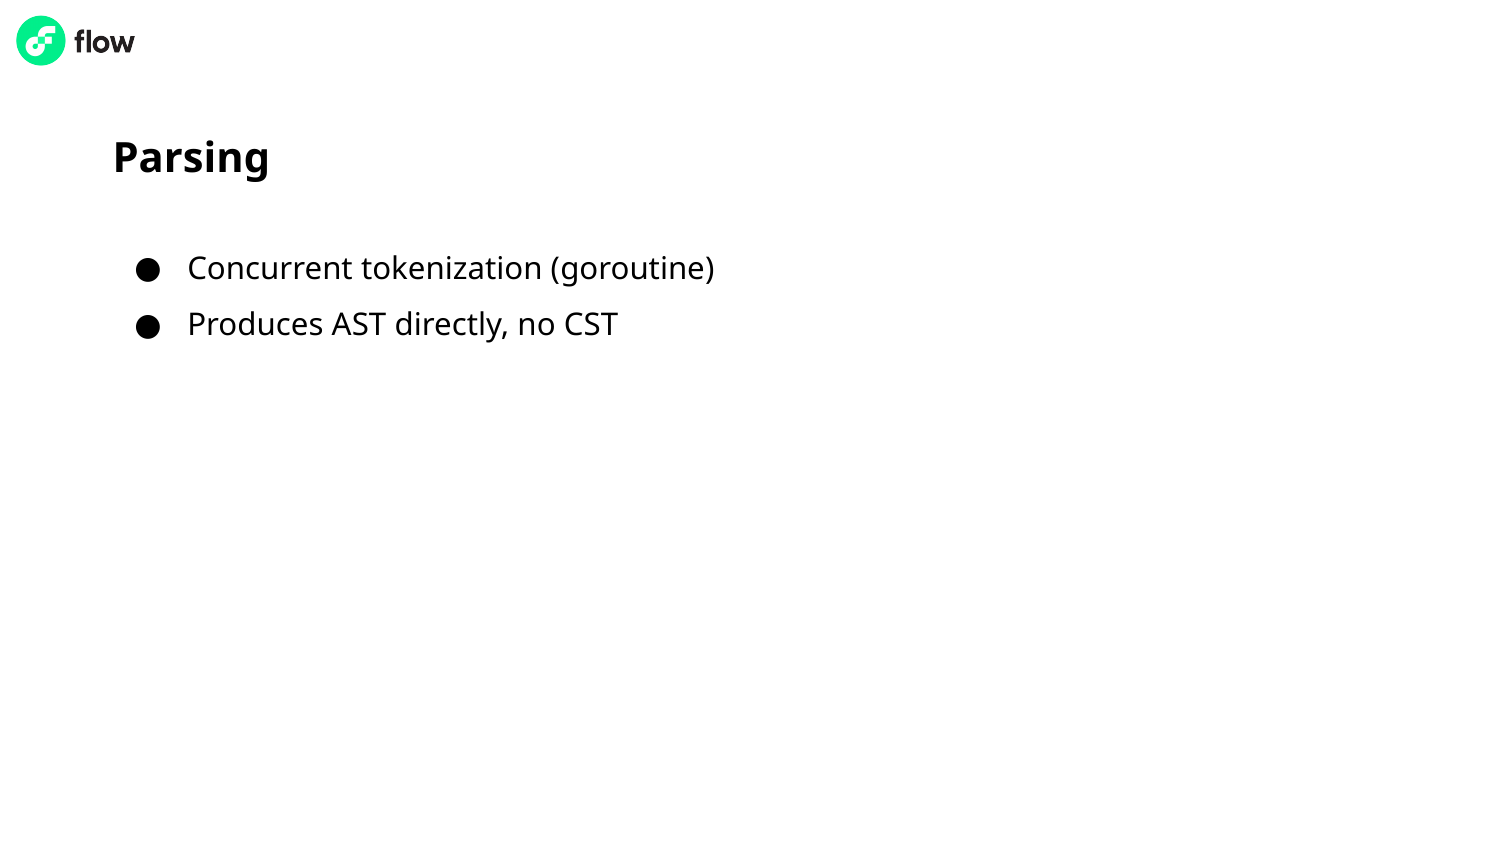

Parsing
Concurrent tokenization (goroutine)
Produces AST directly, no CST